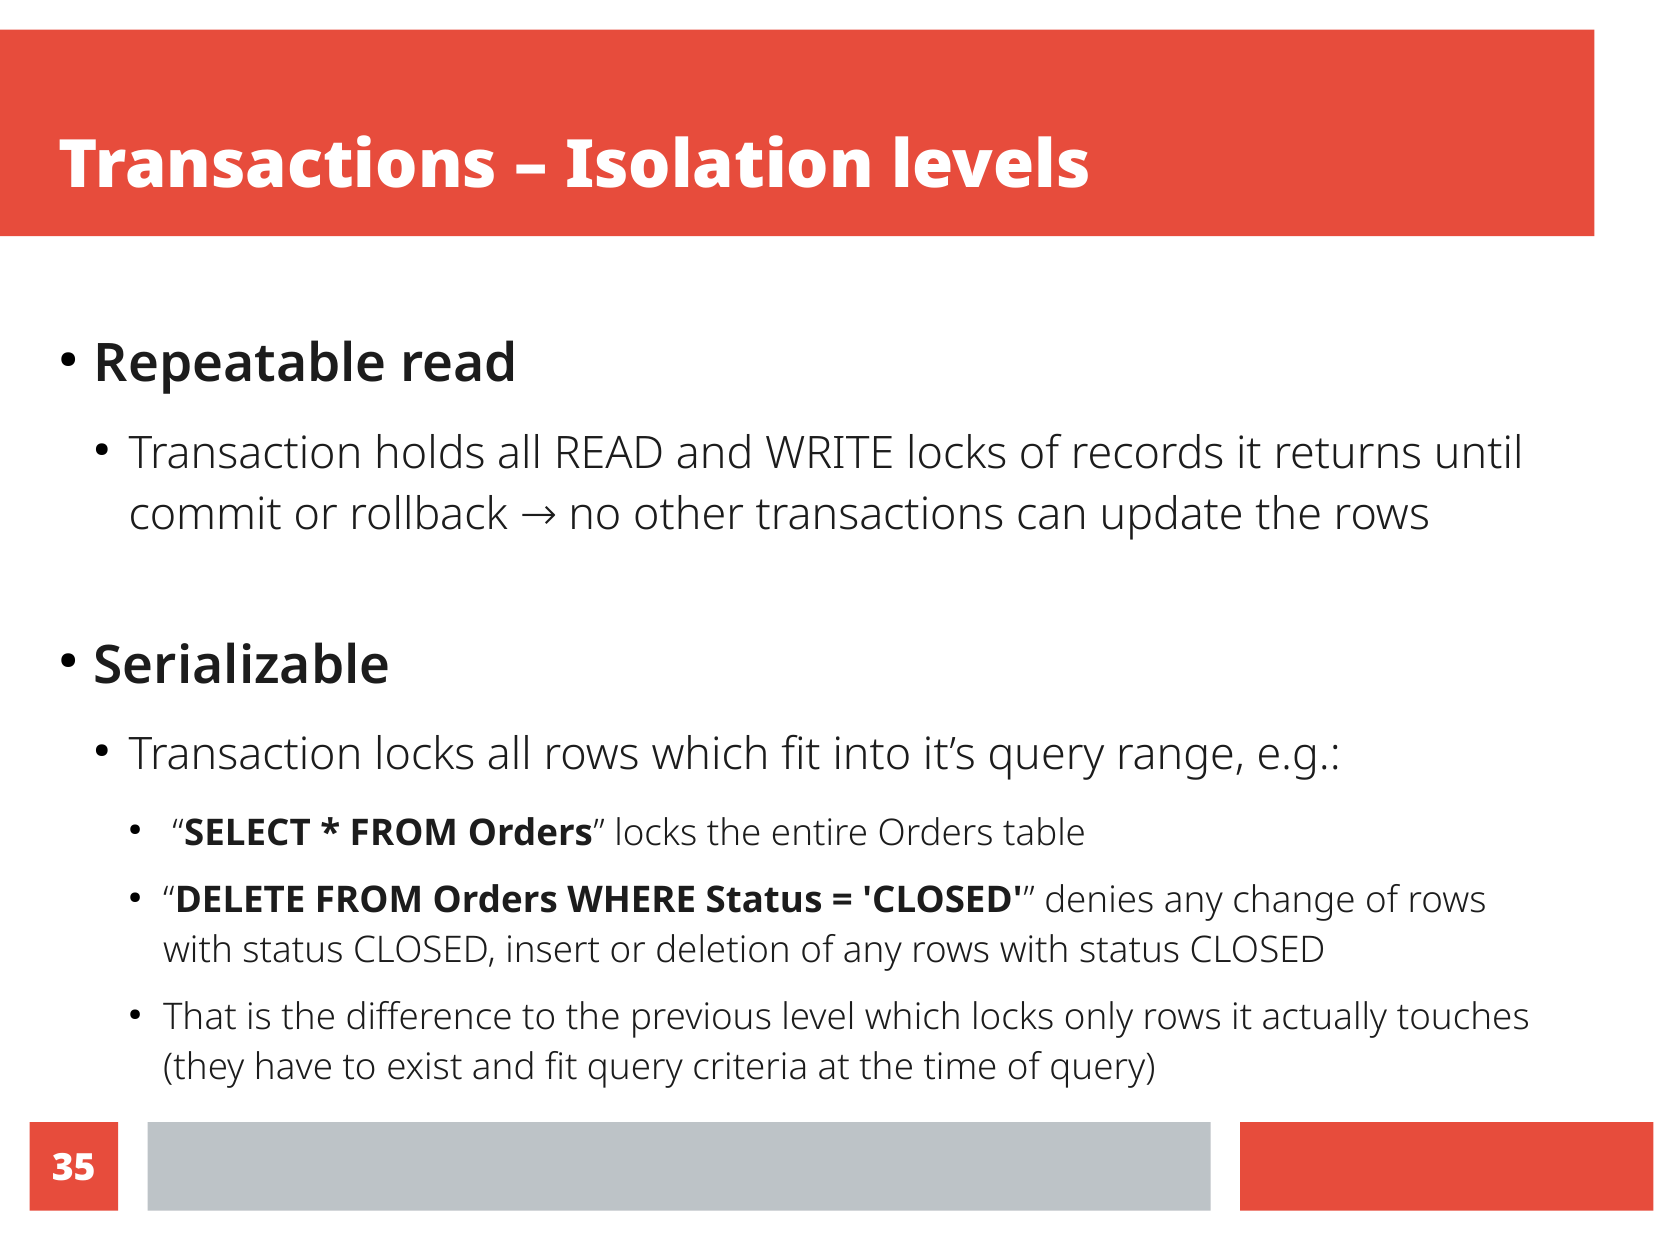

# Transactions – Isolation levels
Repeatable read
Transaction holds all READ and WRITE locks of records it returns until commit or rollback → no other transactions can update the rows
Serializable
Transaction locks all rows which fit into it’s query range, e.g.:
 “SELECT * FROM Orders” locks the entire Orders table
“DELETE FROM Orders WHERE Status = 'CLOSED'” denies any change of rows with status CLOSED, insert or deletion of any rows with status CLOSED
That is the difference to the previous level which locks only rows it actually touches (they have to exist and fit query criteria at the time of query)
35